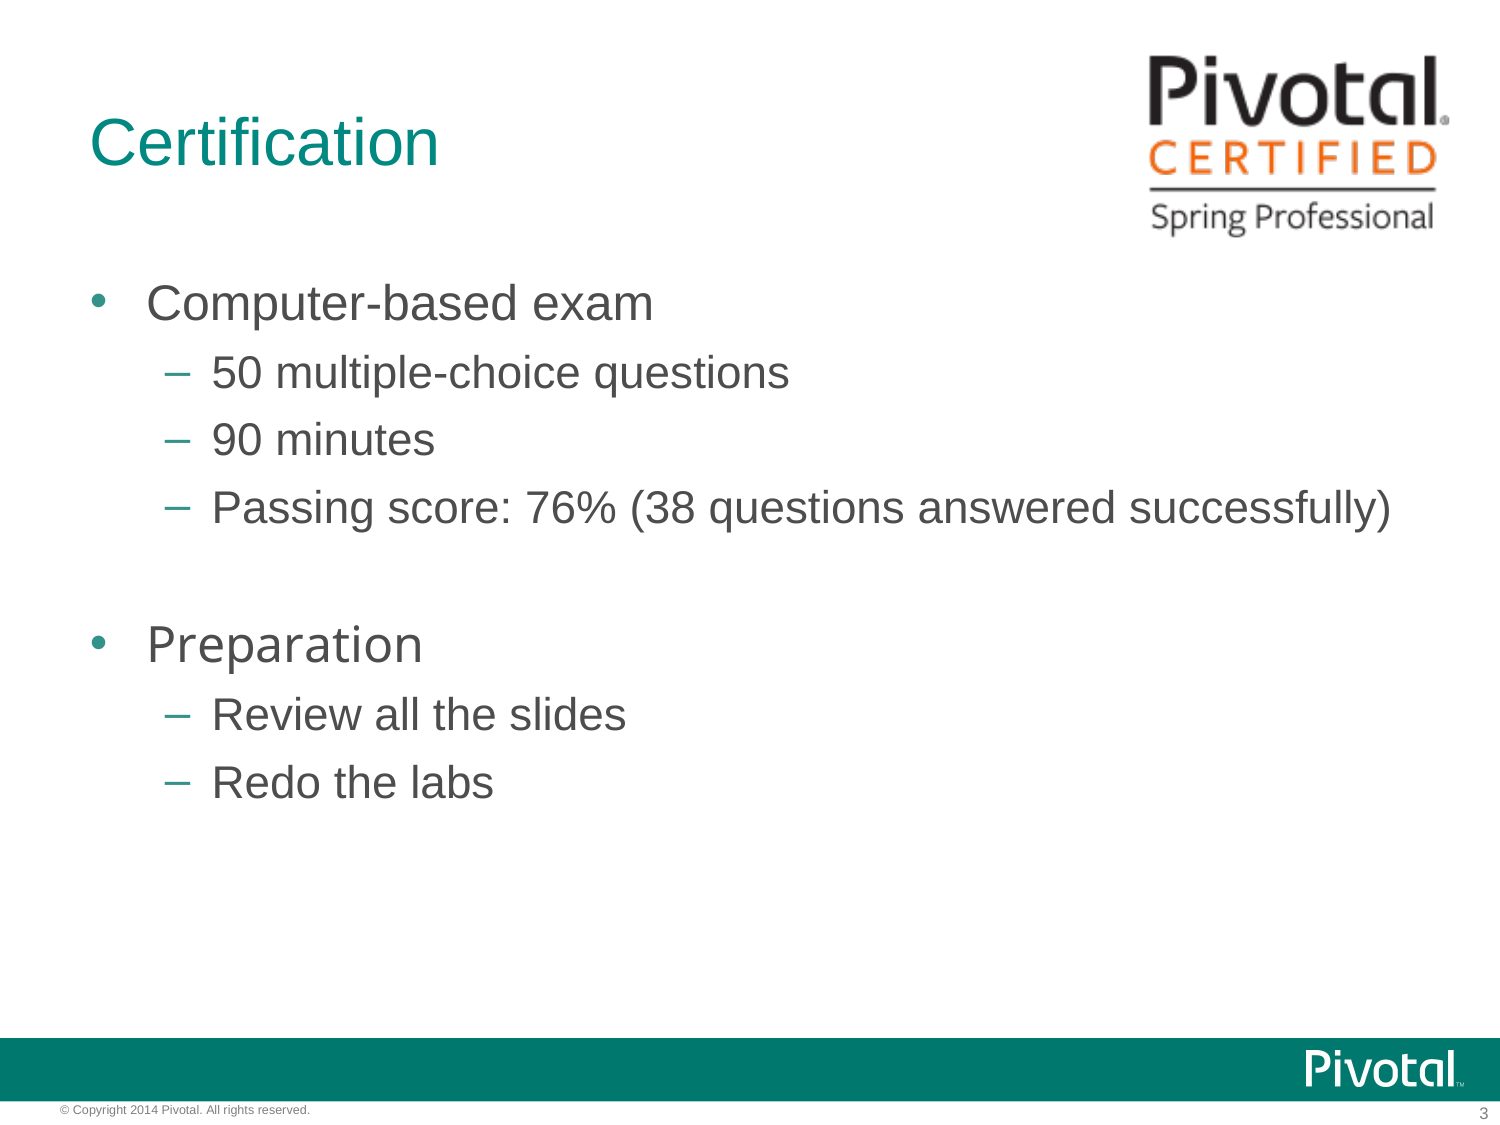

# Certification
Computer-based exam
50 multiple-choice questions
90 minutes
Passing score: 76% (38 questions answered successfully)
Preparation
Review all the slides
Redo the labs